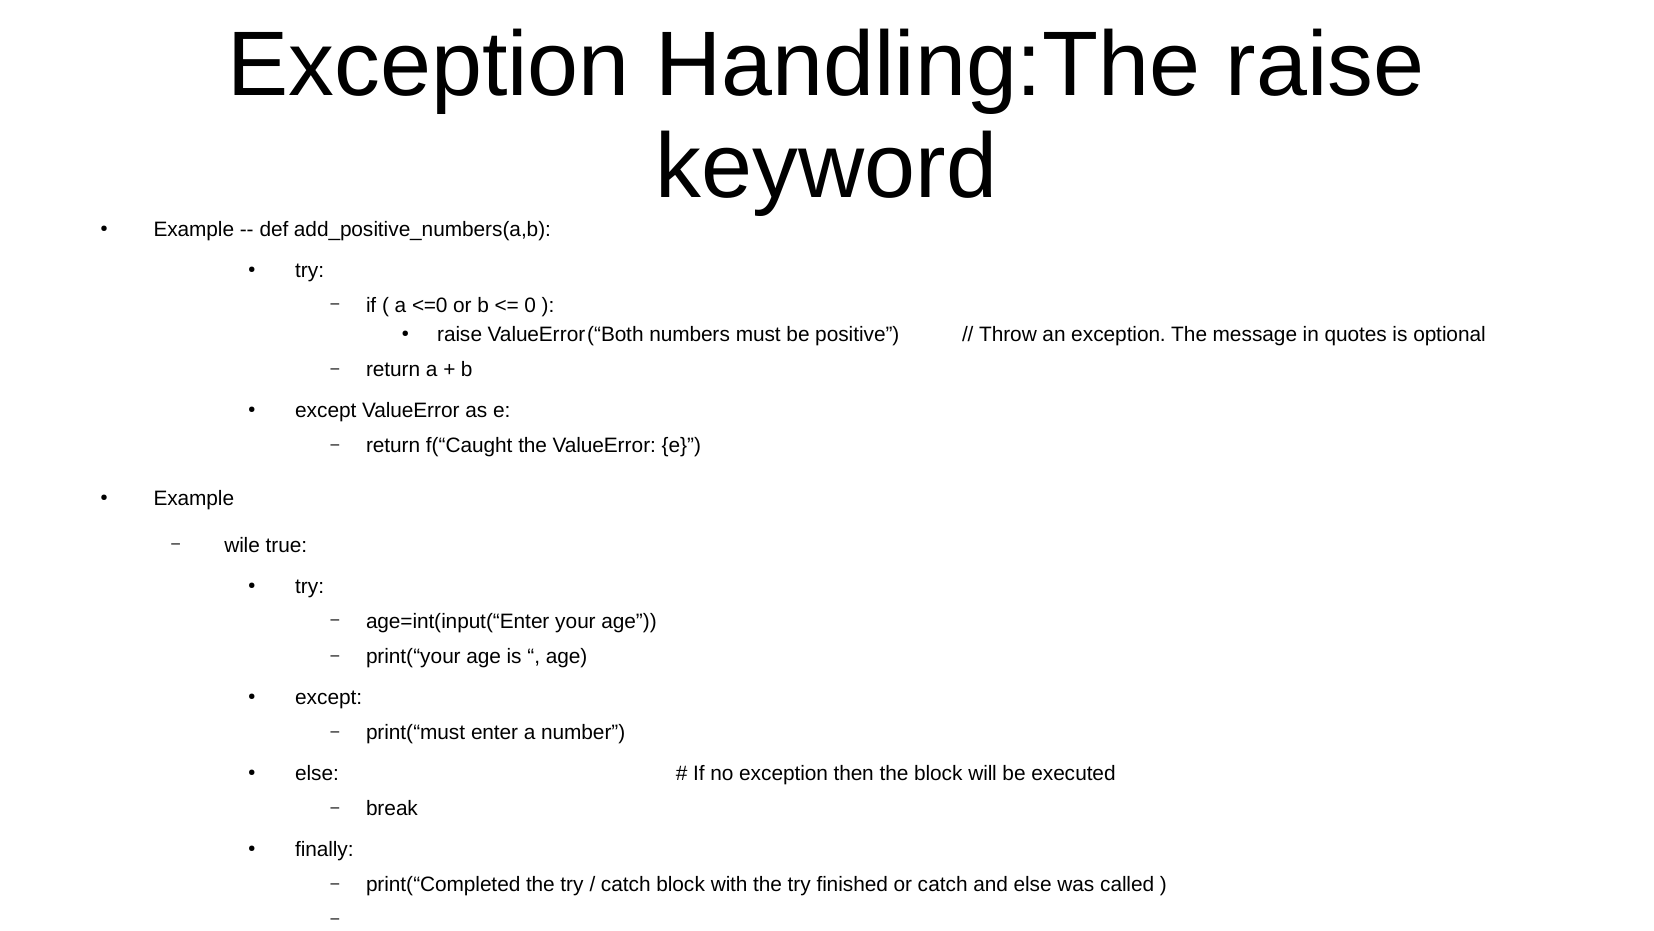

# Exception Handling:The raise keyword
Example -- def add_positive_numbers(a,b):
try:
if ( a <=0 or b <= 0 ):
raise ValueError	(“Both numbers must be positive”)	// Throw an exception. The message in quotes is optional
return a + b
except ValueError as e:
return f(“Caught the ValueError: {e}”)
Example
wile true:
try:
age=int(input(“Enter your age”))
print(“your age is “, age)
except:
print(“must enter a number”)
else:					 # If no exception then the block will be executed
break
finally:
print(“Completed the try / catch block with the try finished or catch and else was called )